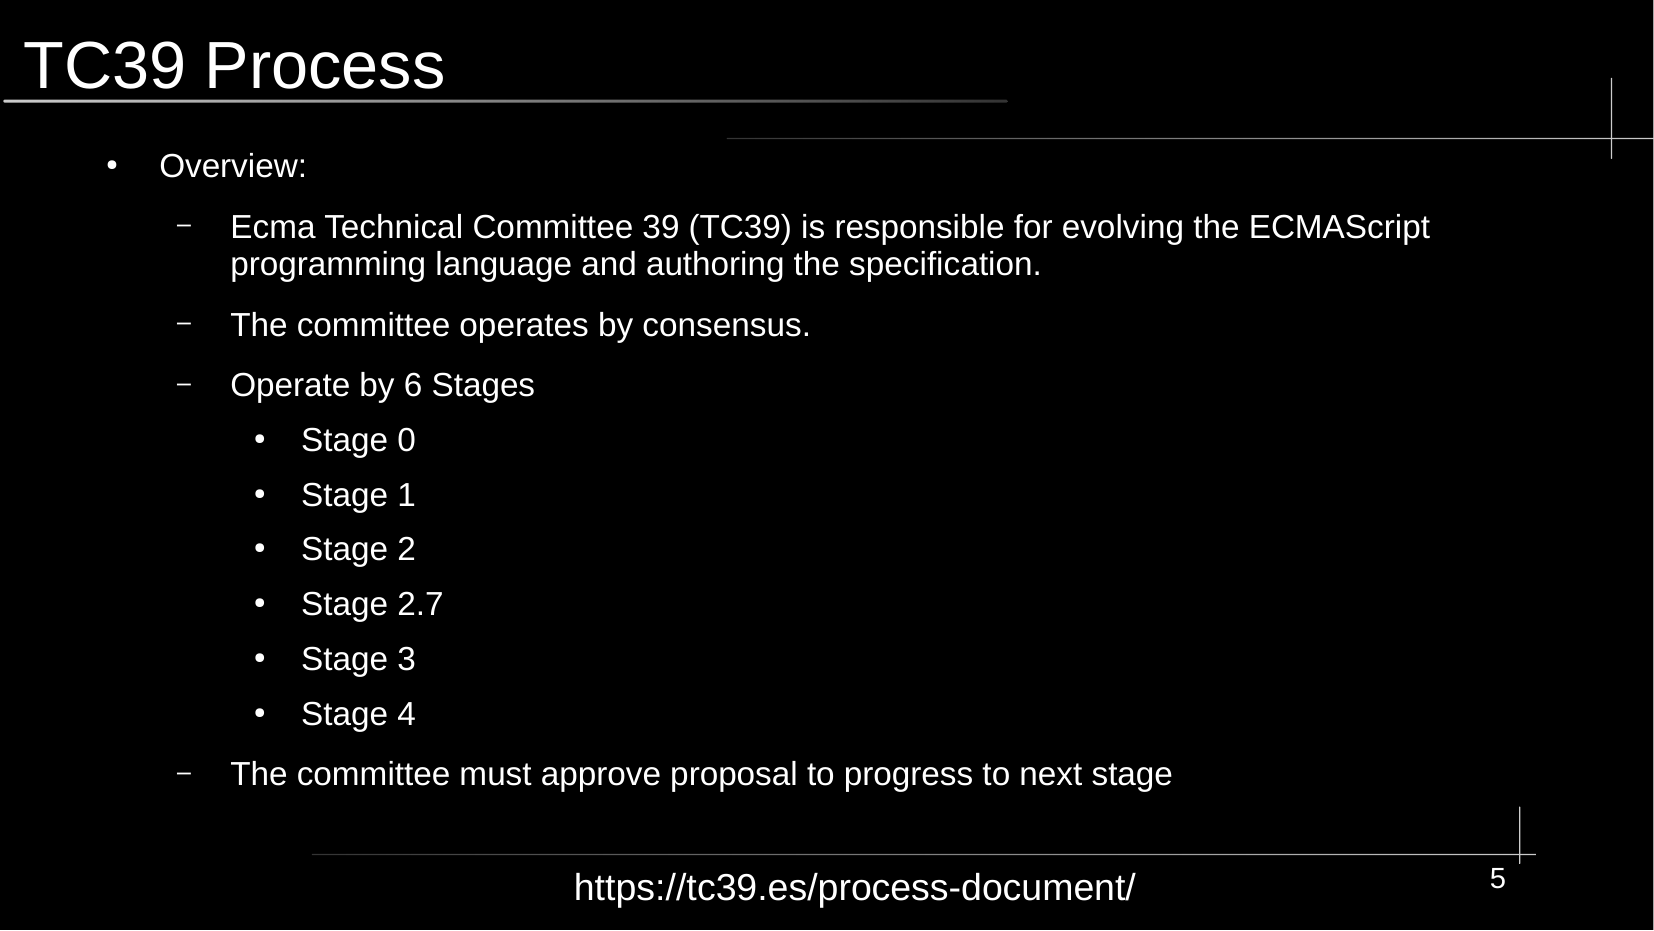

# TC39 Process
Overview:
Ecma Technical Committee 39 (TC39) is responsible for evolving the ECMAScript programming language and authoring the specification.
The committee operates by consensus.
Operate by 6 Stages
Stage 0
Stage 1
Stage 2
Stage 2.7
Stage 3
Stage 4
The committee must approve proposal to progress to next stage
https://tc39.es/process-document/
5